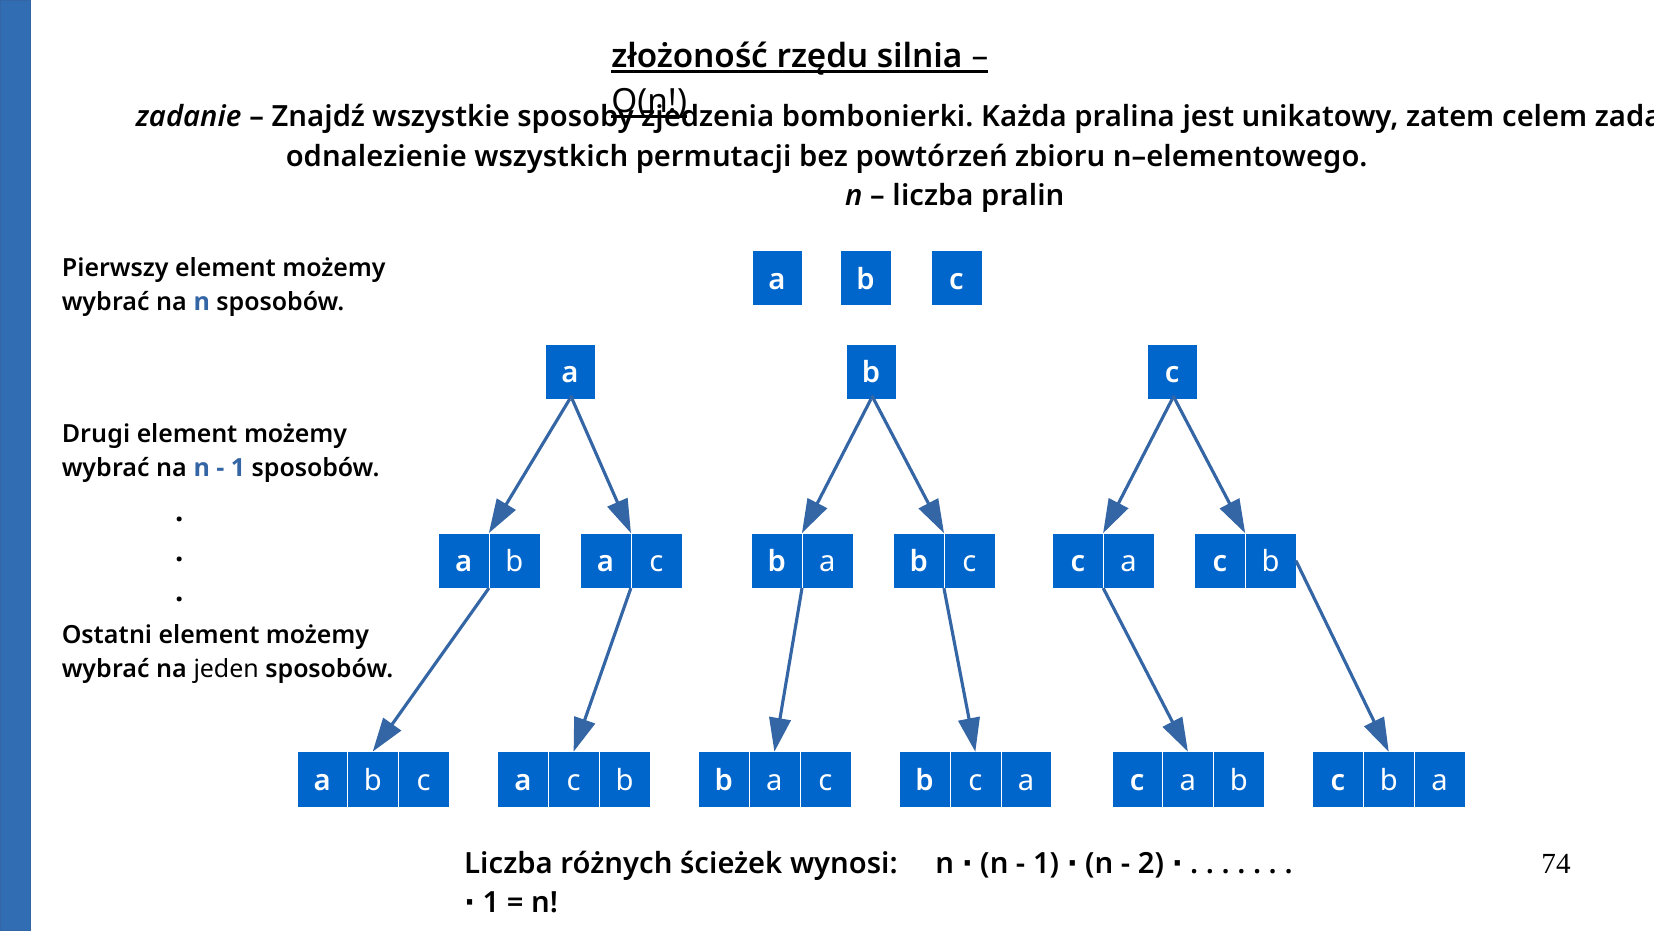

złożoność rzędu silnia – O(n!)
zadanie – Znajdź wszystkie sposoby zjedzenia bombonierki. Każda pralina jest unikatowy, zatem celem zadania jest
 odnalezienie wszystkich permutacji bez powtórzeń zbioru n–elementowego.
n – liczba pralin
Pierwszy element możemy wybrać na n sposobów.
| a |
| --- |
| b |
| --- |
| c |
| --- |
| a |
| --- |
| b |
| --- |
| c |
| --- |
Drugi element możemy wybrać na n - 1 sposobów.
.
.
.
| a | b |
| --- | --- |
| a | c |
| --- | --- |
| b | a |
| --- | --- |
| c | a |
| --- | --- |
| b | c |
| --- | --- |
| c | b |
| --- | --- |
Ostatni element możemy wybrać na jeden sposobów.
| a | b | c |
| --- | --- | --- |
| a | c | b |
| --- | --- | --- |
| b | a | c |
| --- | --- | --- |
| c | a | b |
| --- | --- | --- |
| b | c | a |
| --- | --- | --- |
| c | b | a |
| --- | --- | --- |
Liczba różnych ścieżek wynosi: n ⋅ (n - 1) ⋅ (n - 2) ⋅ . . . . . . . ⋅ 1 = n!
74